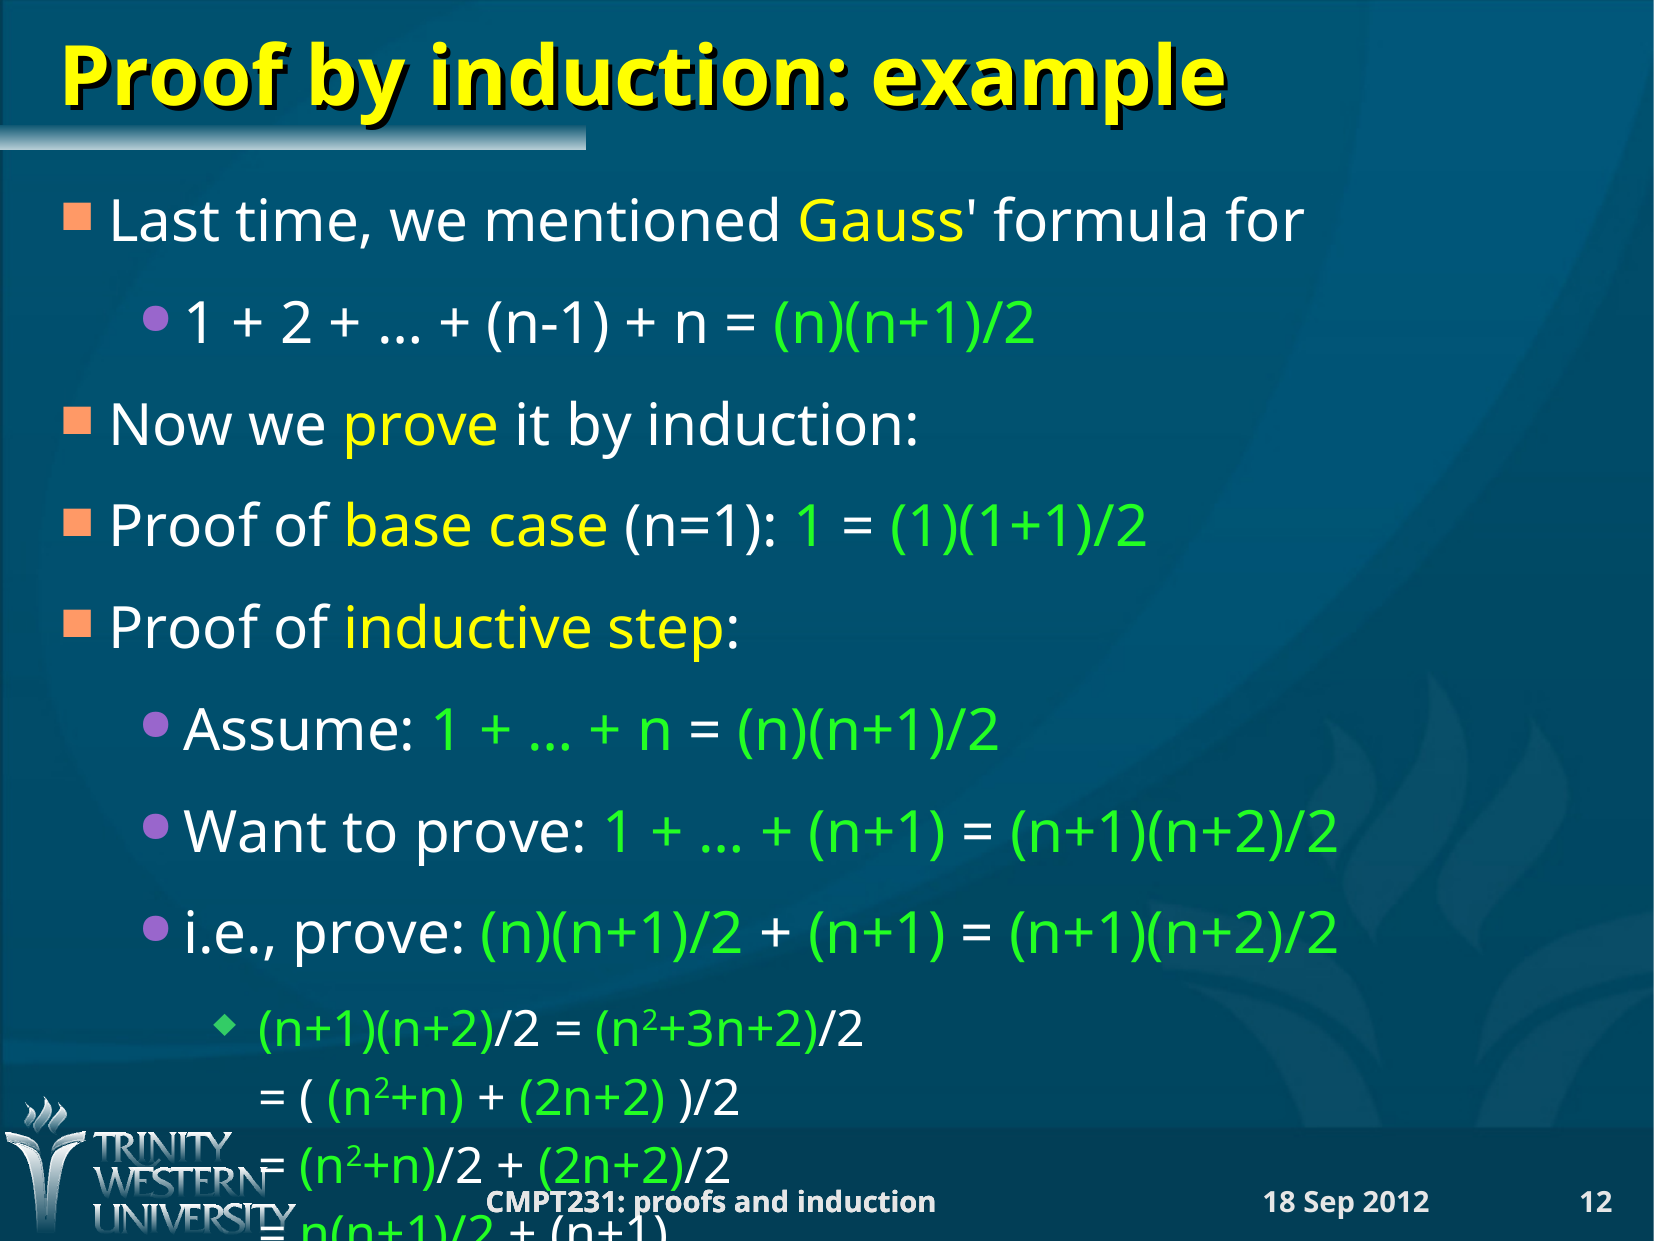

# Proof by induction: example
Last time, we mentioned Gauss' formula for
1 + 2 + … + (n-1) + n = (n)(n+1)/2
Now we prove it by induction:
Proof of base case (n=1): 1 = (1)(1+1)/2
Proof of inductive step:
Assume: 1 + … + n = (n)(n+1)/2
Want to prove: 1 + … + (n+1) = (n+1)(n+2)/2
i.e., prove: (n)(n+1)/2 + (n+1) = (n+1)(n+2)/2
(n+1)(n+2)/2 = (n2+3n+2)/2
= ( (n2+n) + (2n+2) )/2
= (n2+n)/2 + (2n+2)/2
= n(n+1)/2 + (n+1)
CMPT231: proofs and induction
18 Sep 2012
12